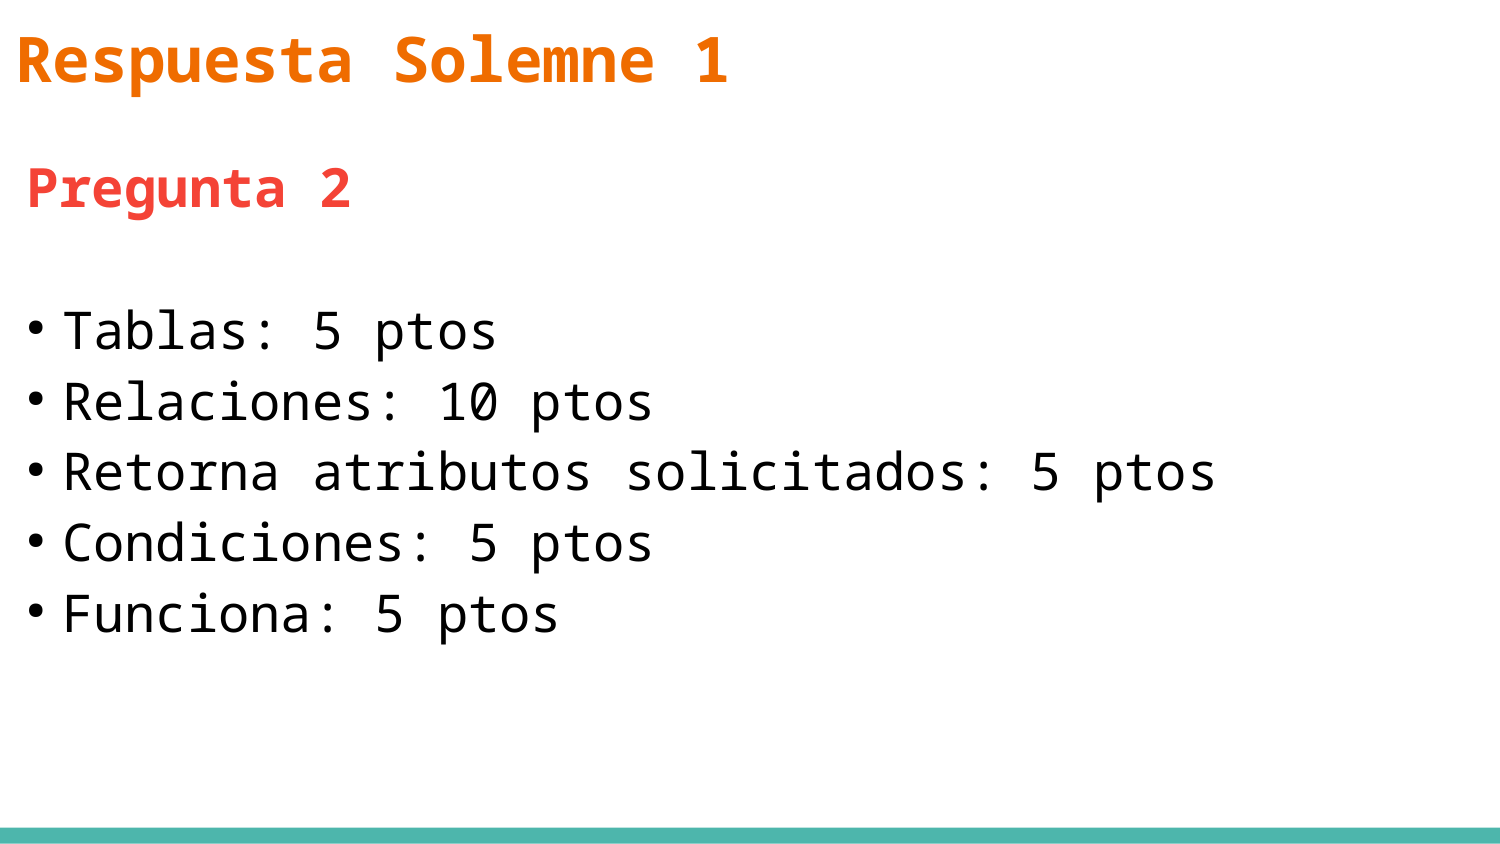

# Respuesta Solemne 1
Pregunta 2
Tablas: 5 ptos
Relaciones: 10 ptos
Retorna atributos solicitados: 5 ptos
Condiciones: 5 ptos
Funciona: 5 ptos